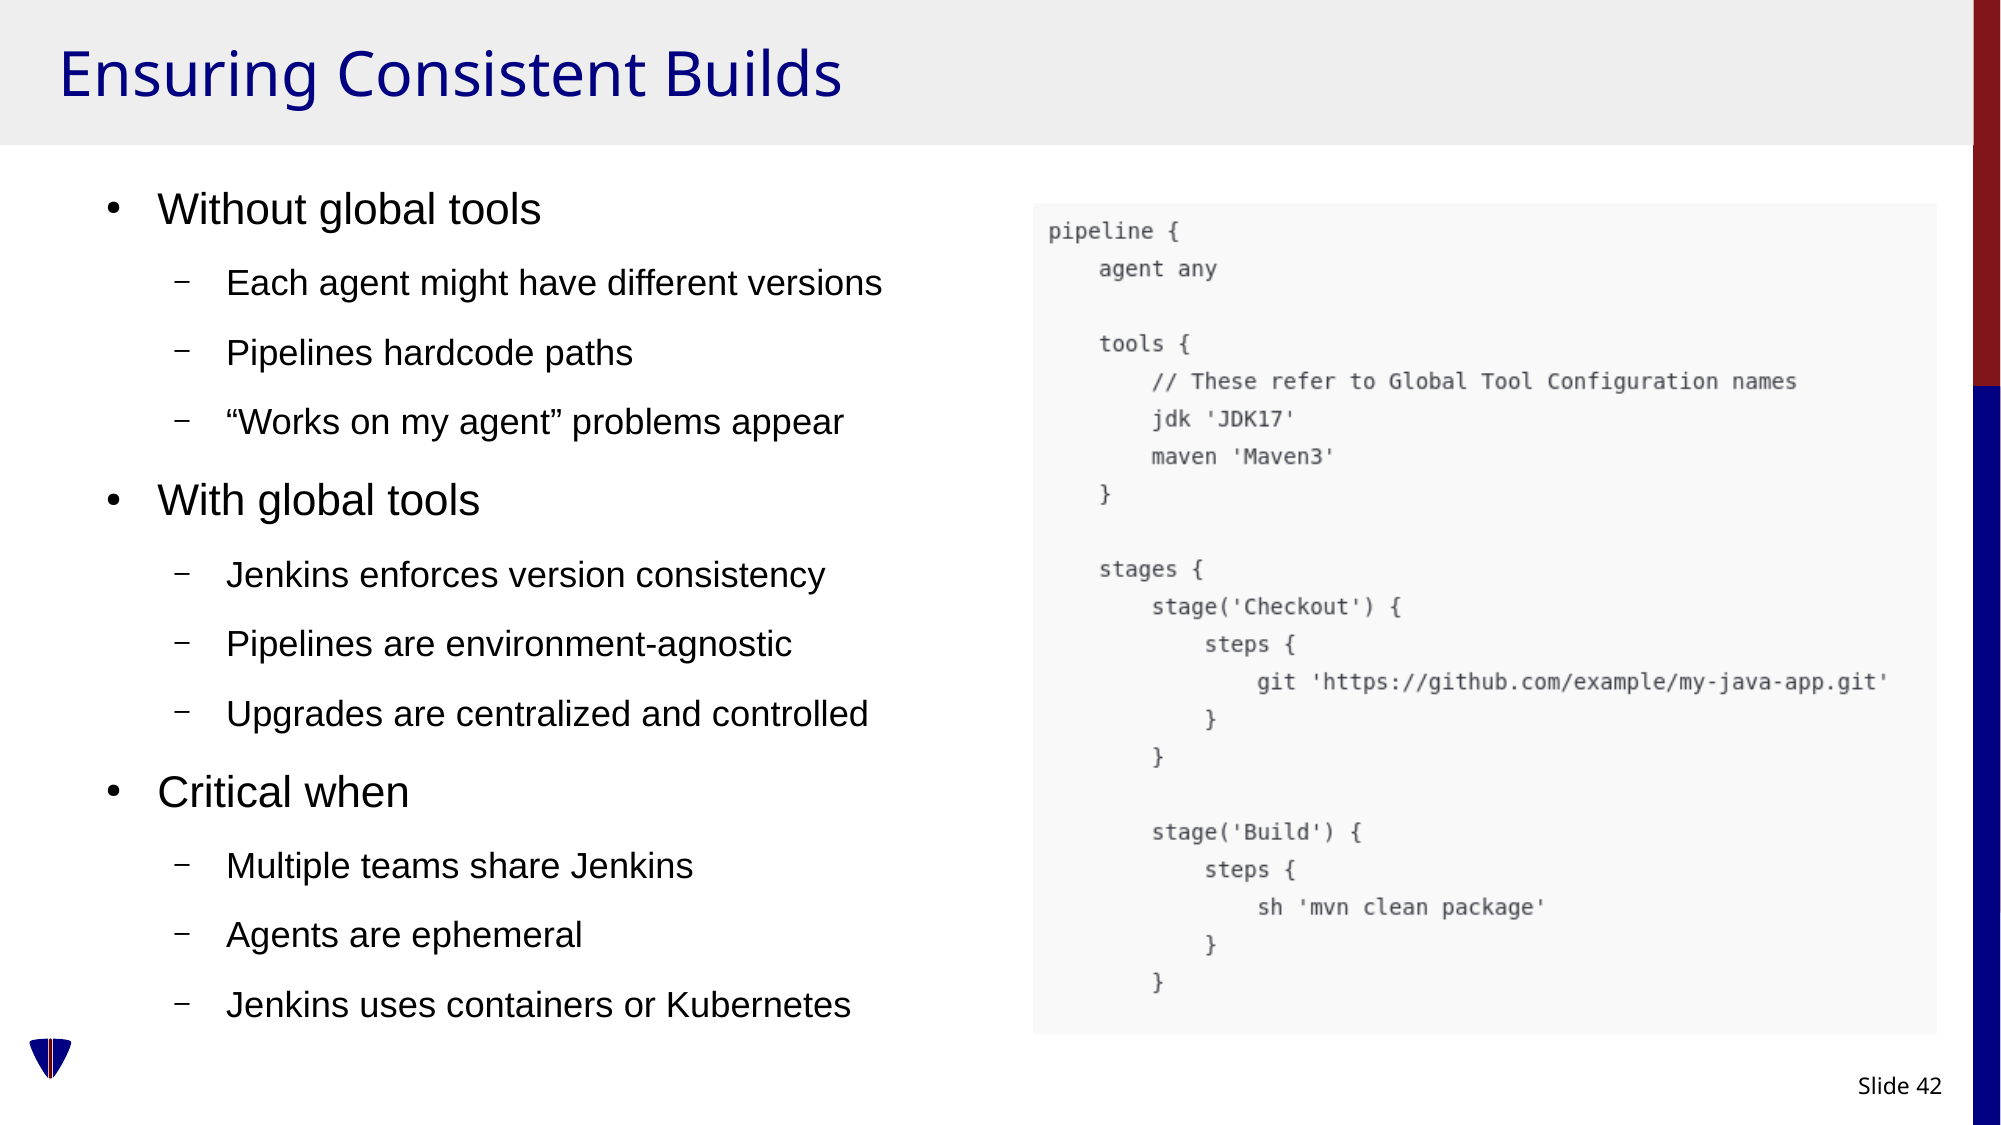

# Ensuring Consistent Builds
Without global tools
Each agent might have different versions
Pipelines hardcode paths
“Works on my agent” problems appear
With global tools
Jenkins enforces version consistency
Pipelines are environment-agnostic
Upgrades are centralized and controlled
Critical when
Multiple teams share Jenkins
Agents are ephemeral
Jenkins uses containers or Kubernetes